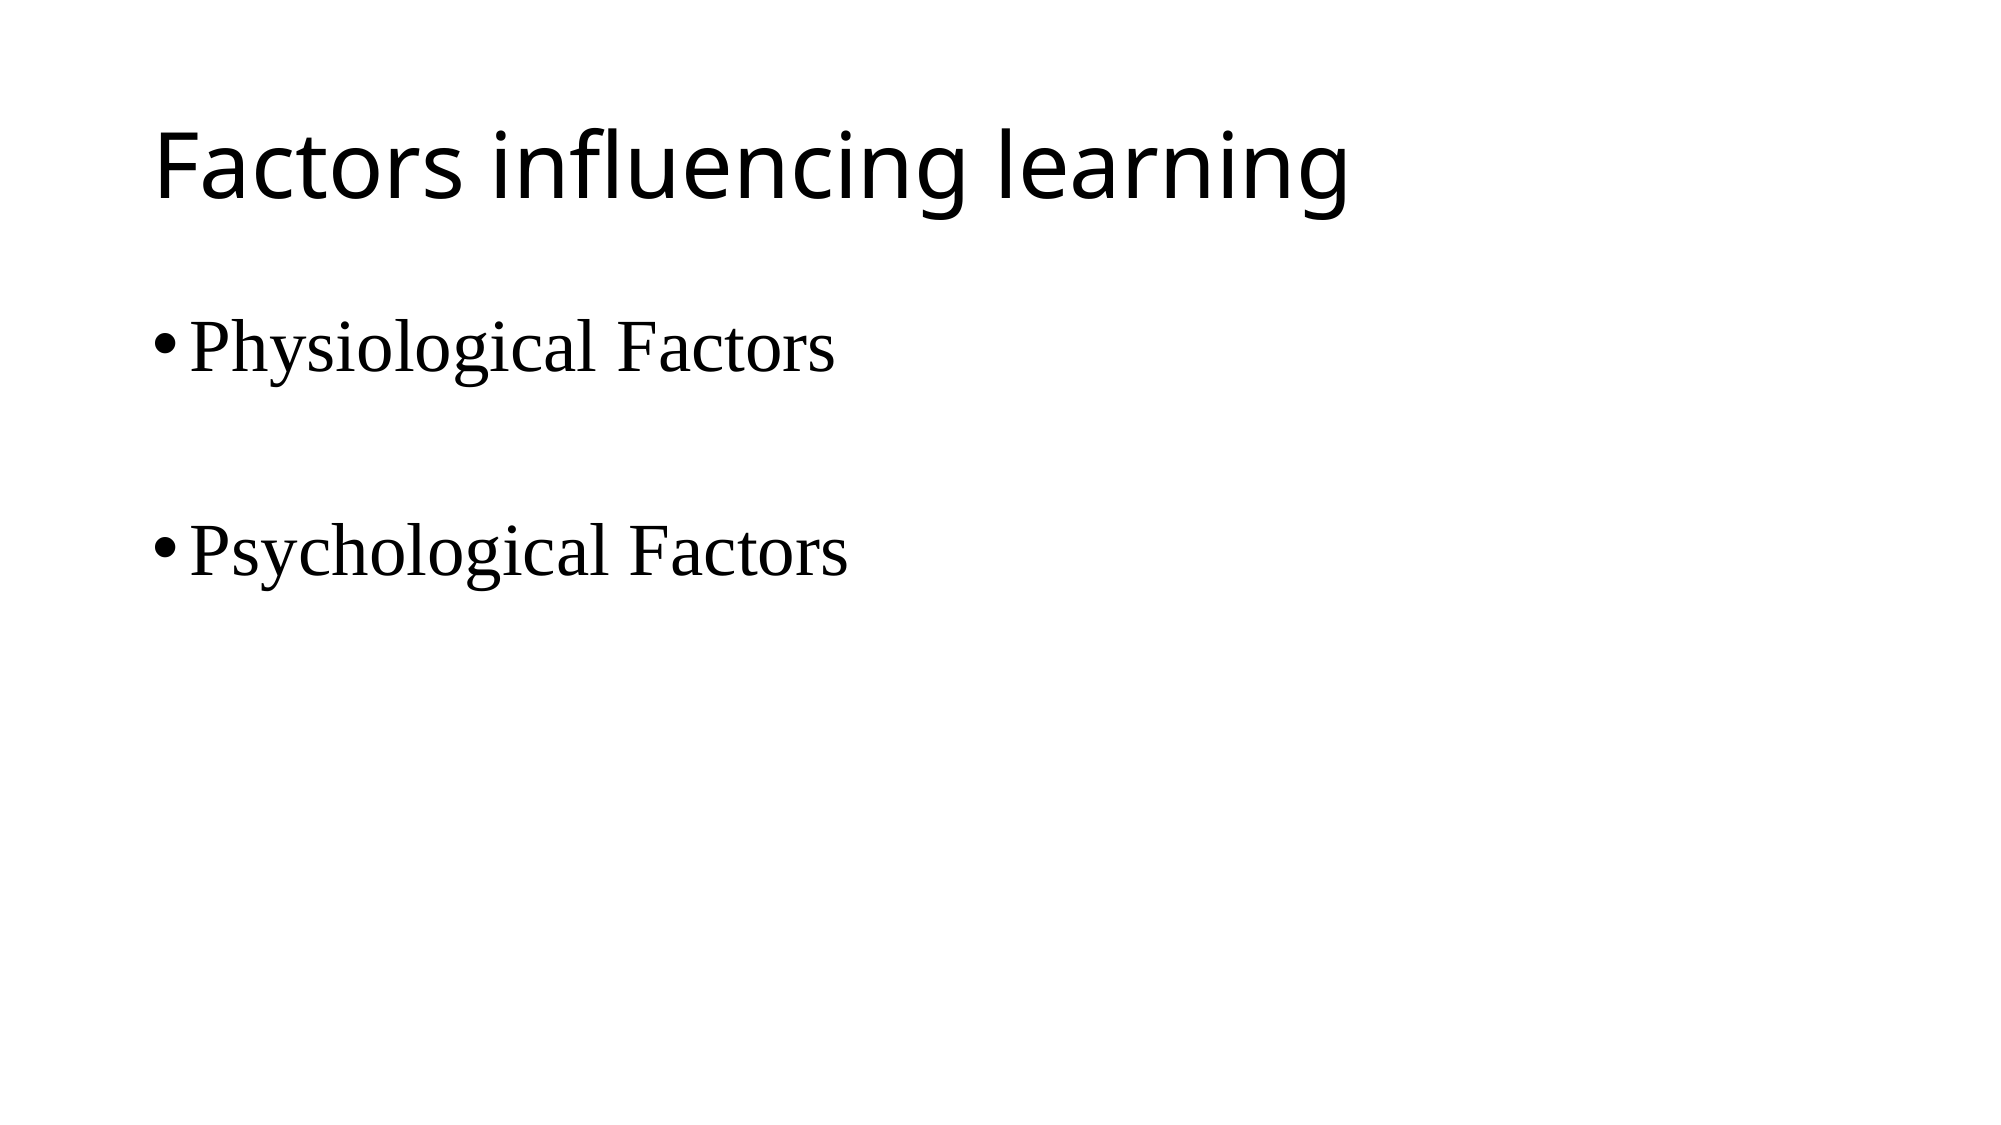

# Factors influencing learning
Physiological Factors
Psychological Factors